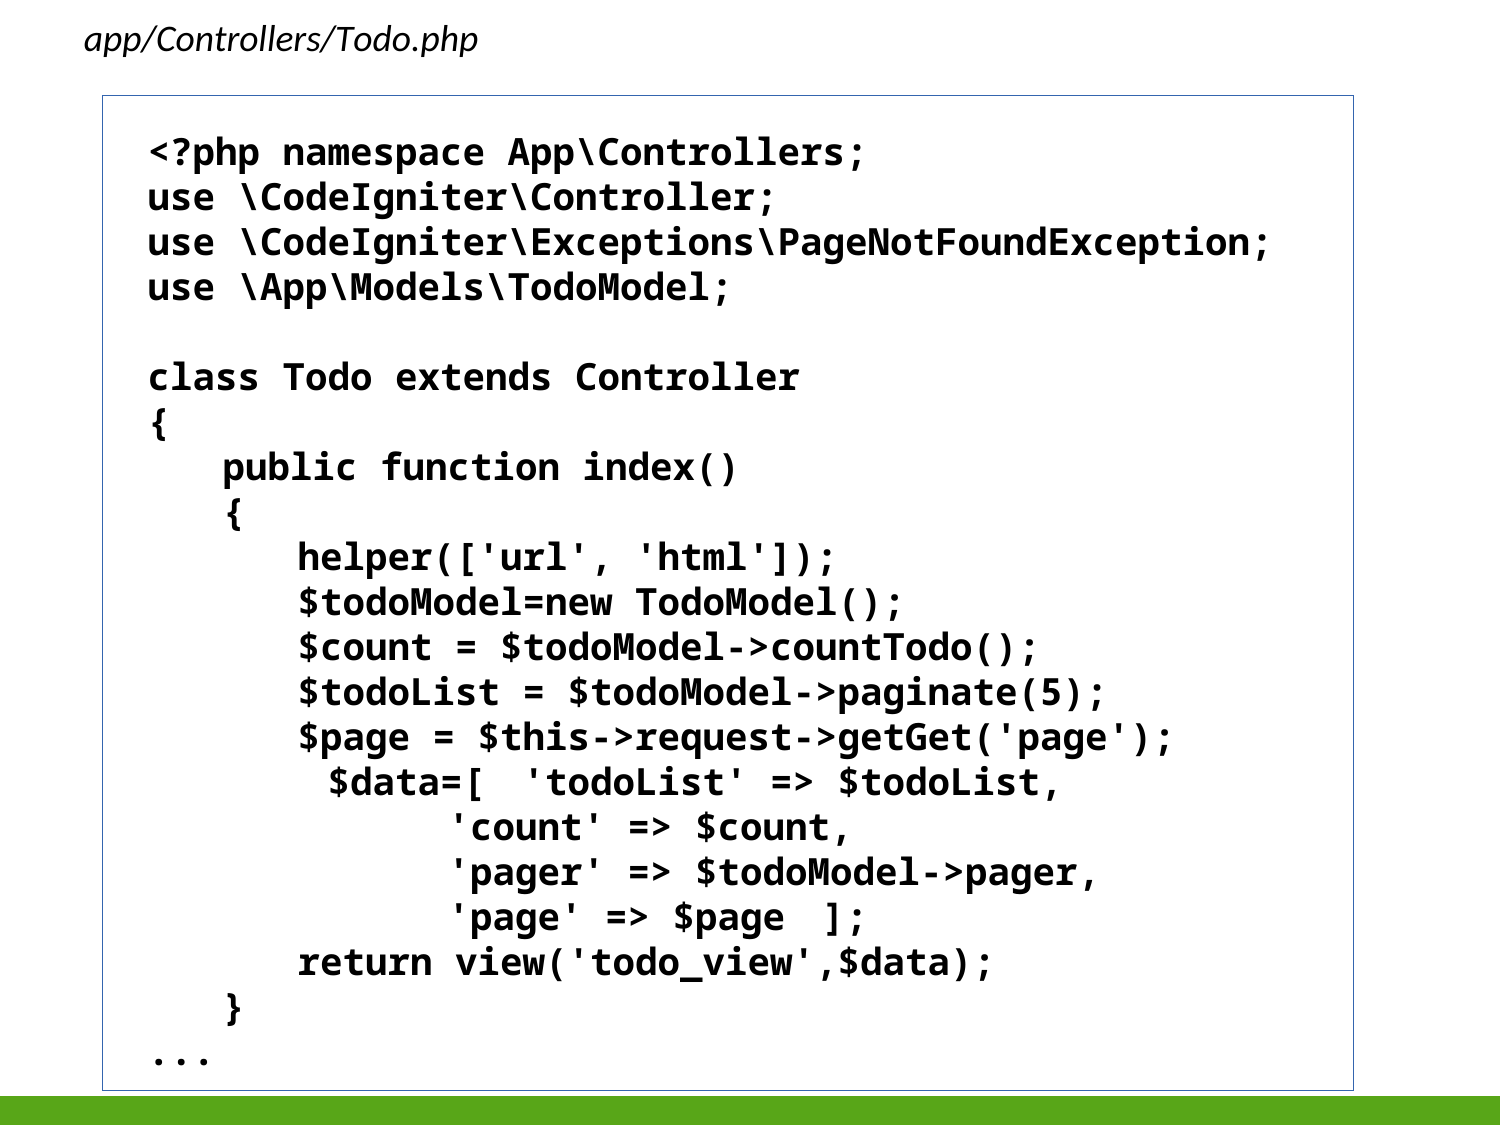

app/Controllers/Todo.php
<?php namespace App\Controllers;
use \CodeIgniter\Controller;
use \CodeIgniter\Exceptions\PageNotFoundException;
use \App\Models\TodoModel;
class Todo extends Controller
{
	public function index()
	{
		helper(['url', 'html']);
		$todoModel=new TodoModel();
		$count = $todoModel->countTodo();
		$todoList = $todoModel->paginate(5);
		$page = $this->request->getGet('page');
 $data=[	'todoList' => $todoList,
				'count' => $count,
				'pager' => $todoModel->pager,
				'page' => $page 	];
		return view('todo_view',$data);
	}
...